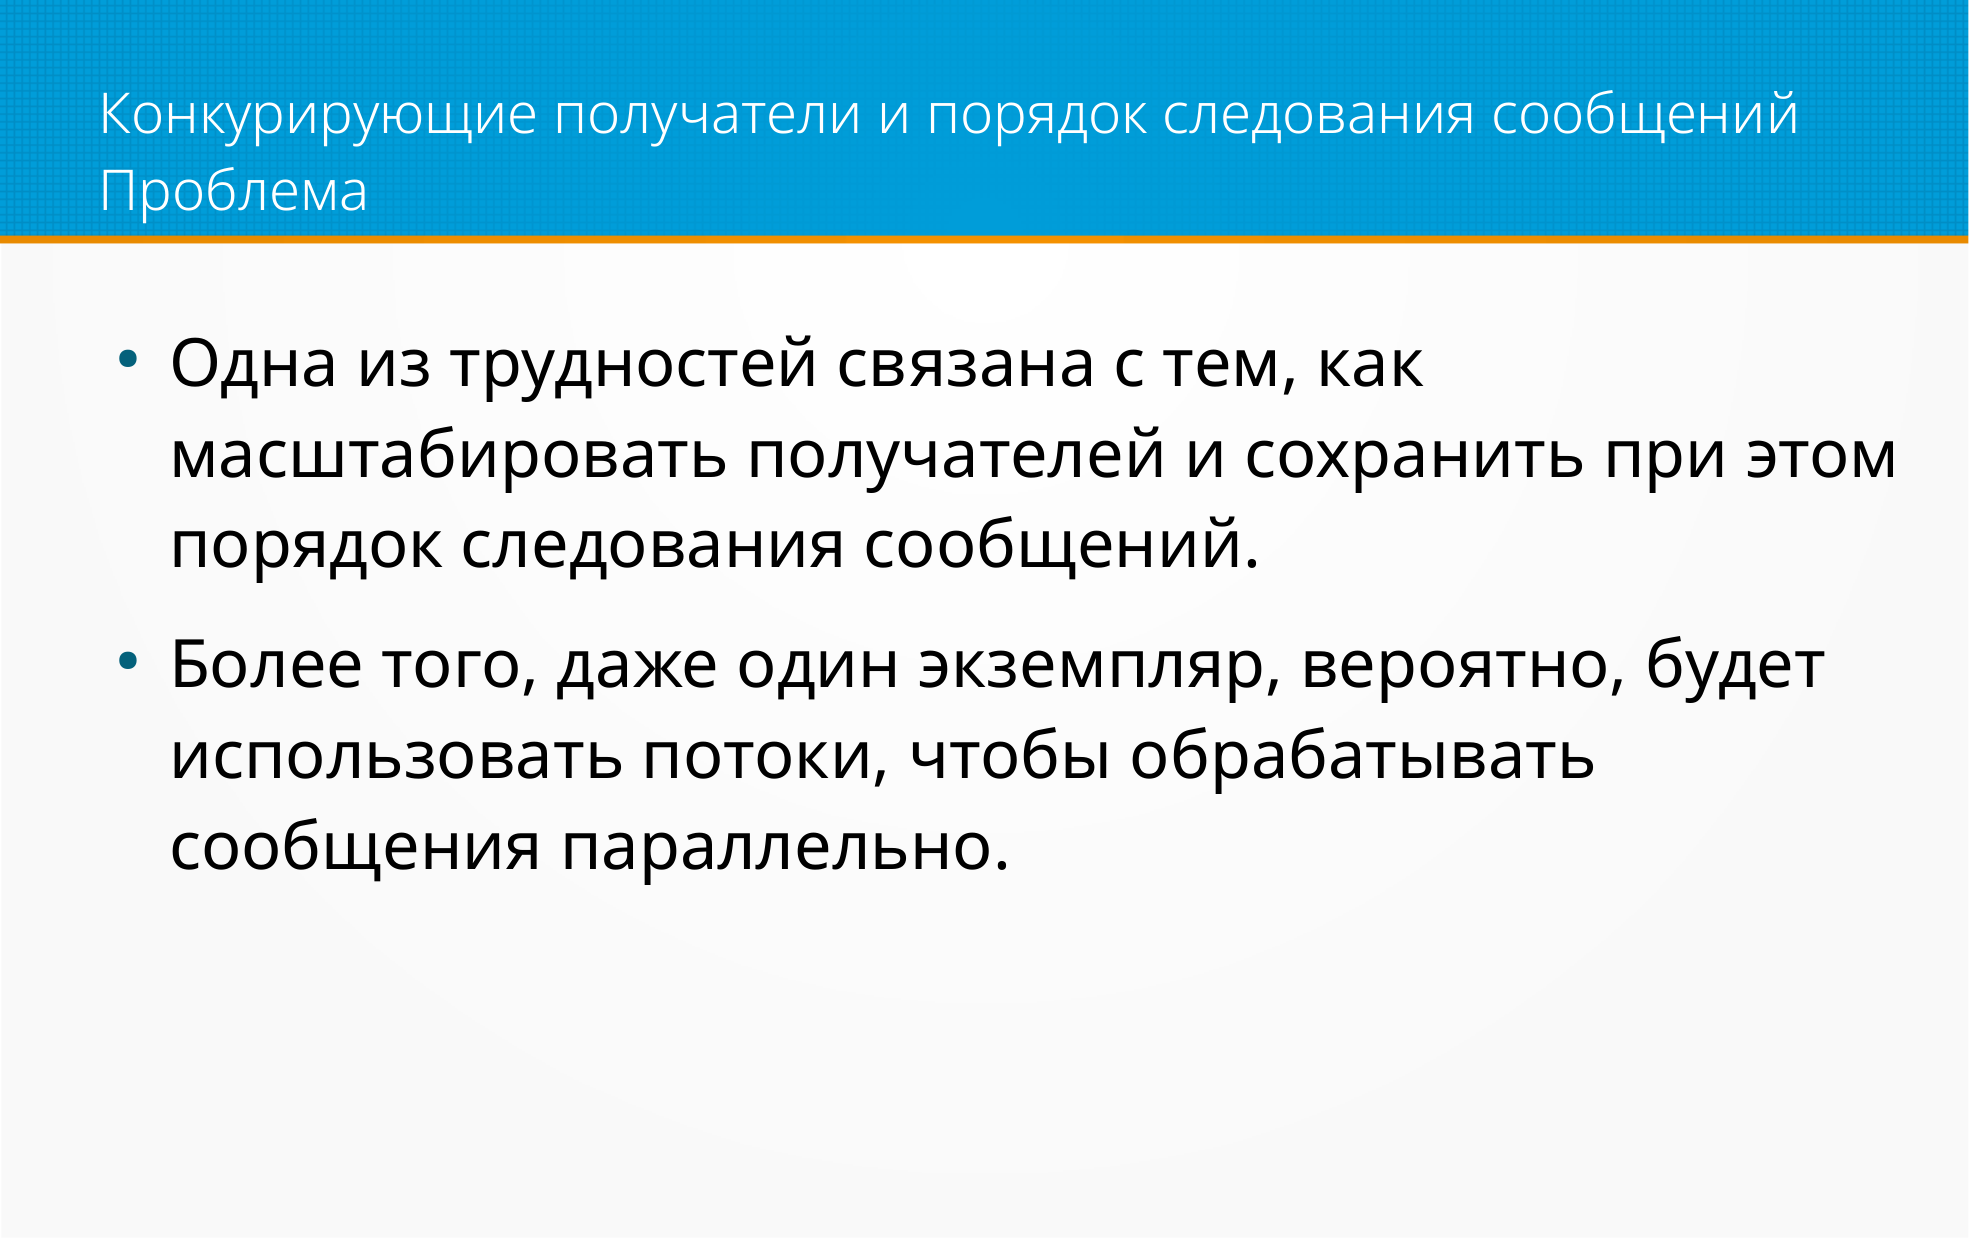

# Конкурирующие получатели и порядок следования сообщений Проблема
Одна из трудностей связана с тем, как масштабировать получателей и сохранить при этом порядок следования сообщений.
Более того, даже один экземпляр, вероятно, будет использовать потоки, чтобы обрабатывать сообщения параллельно.